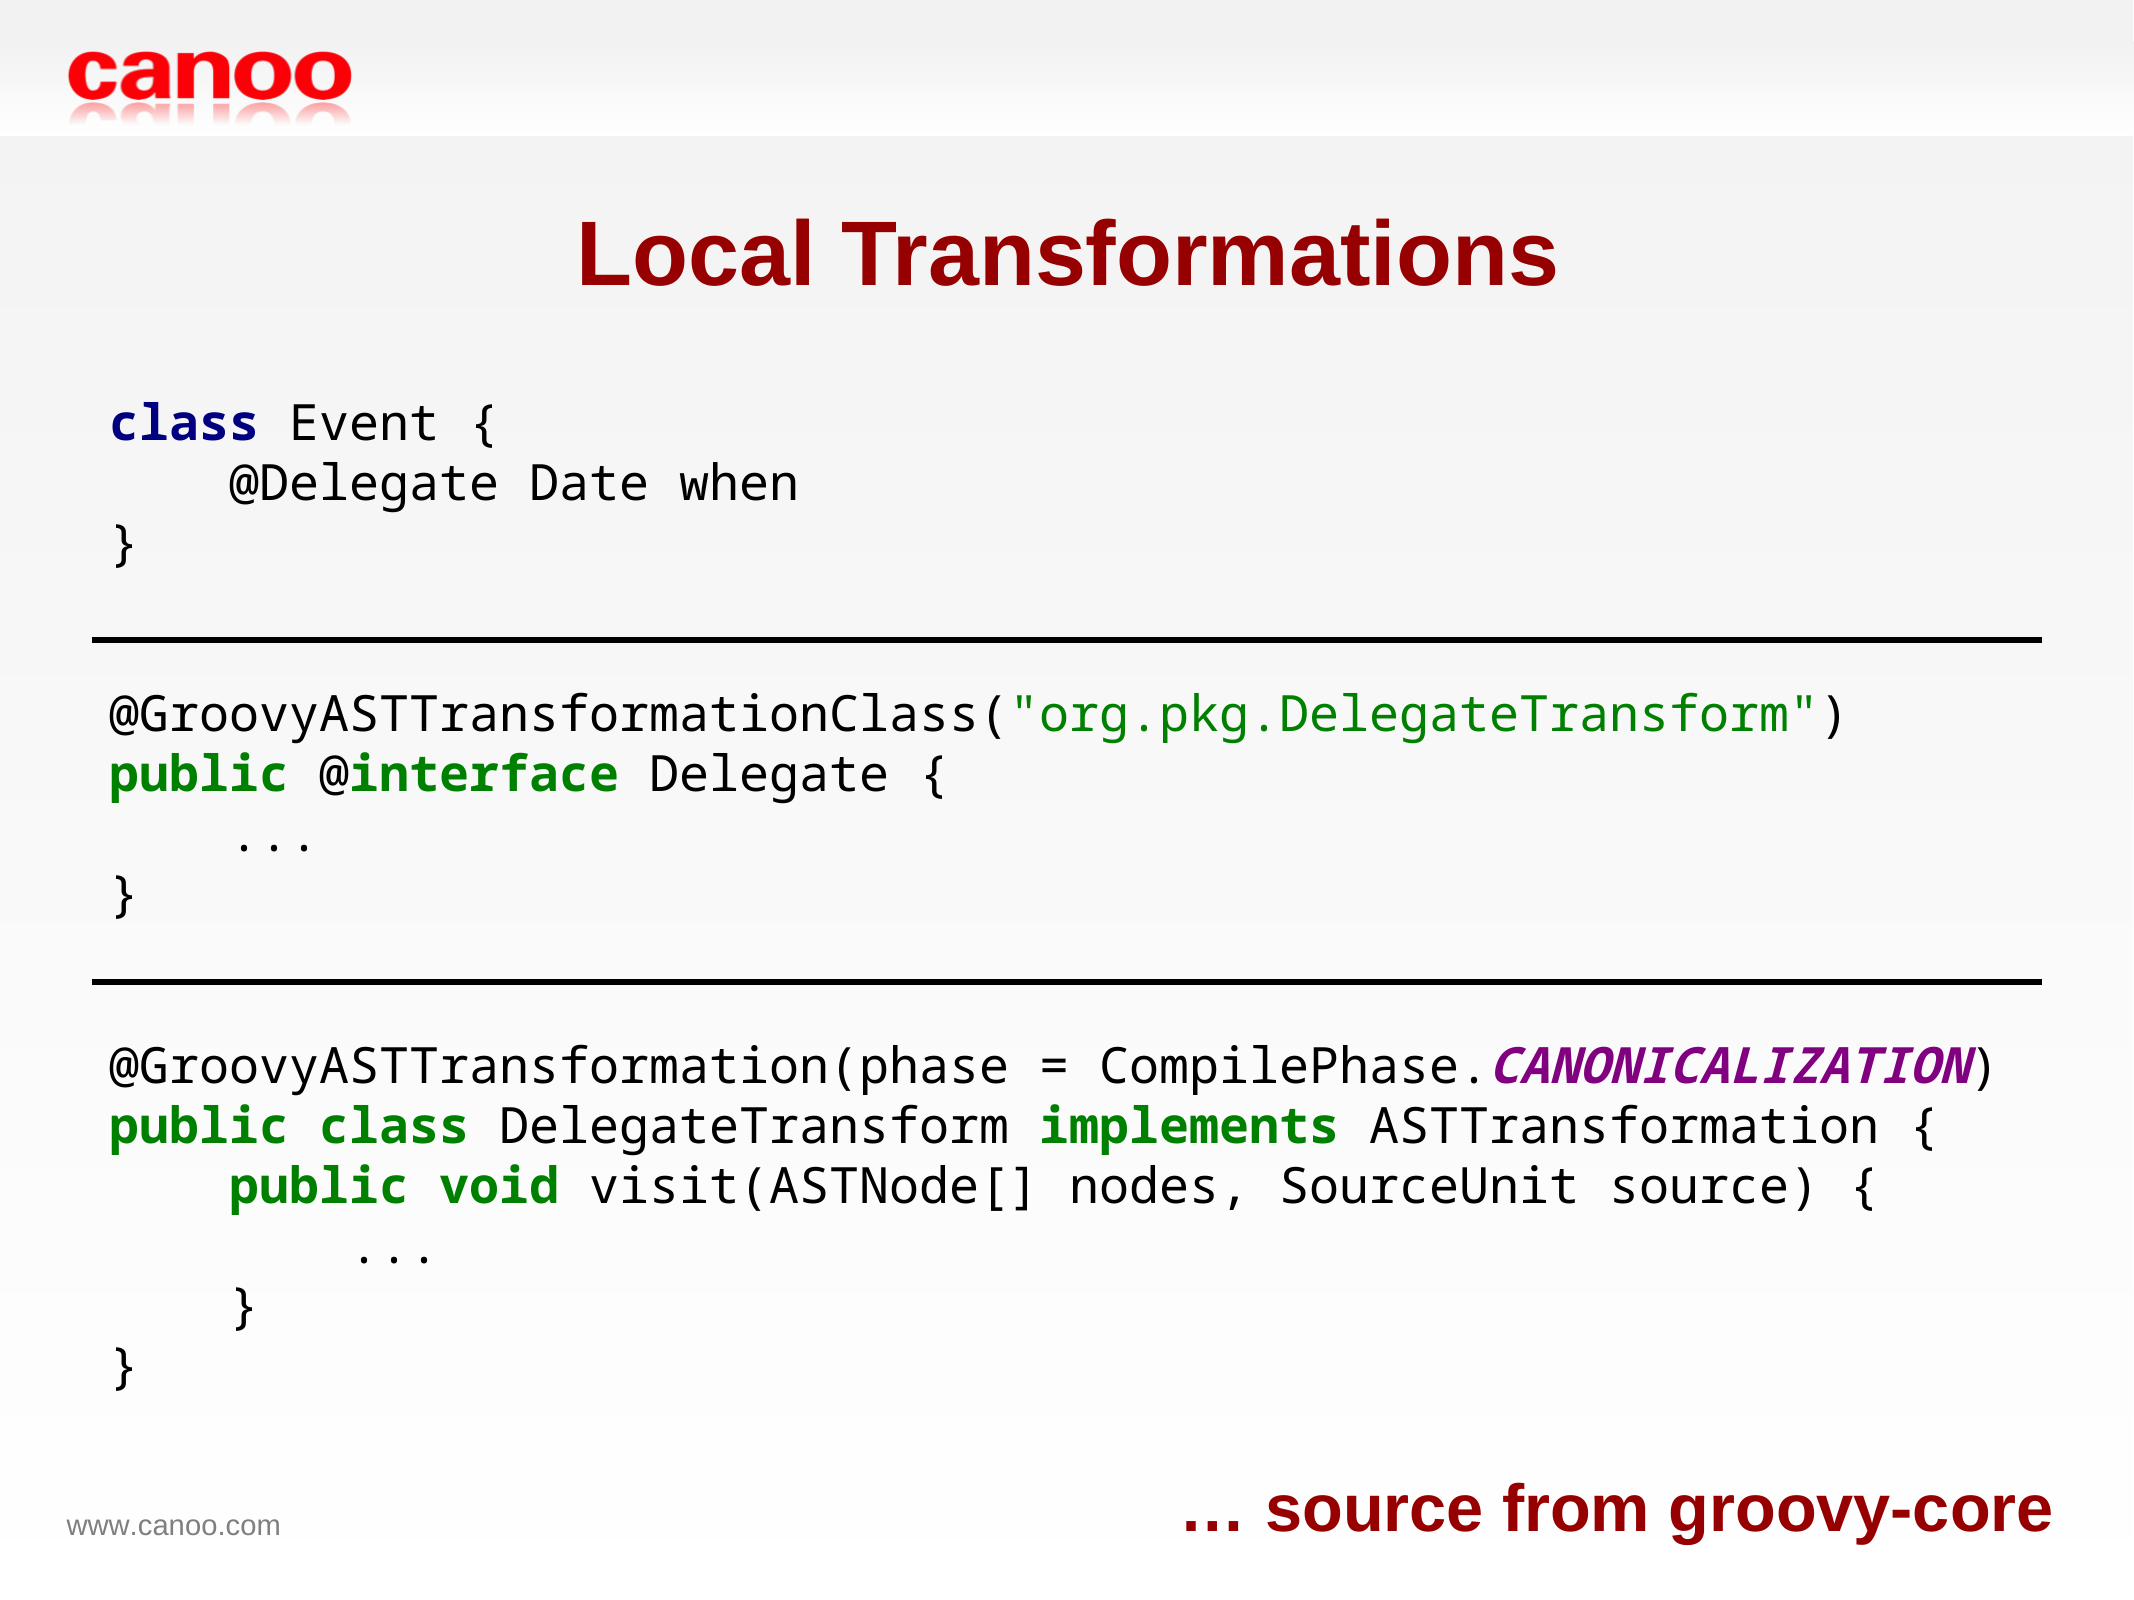

# Local Transformations
class Event {
 @Delegate Date when
}
@GroovyASTTransformationClass("org.pkg.DelegateTransform")
public @interface Delegate {
 ...
}
@GroovyASTTransformation(phase = CompilePhase.CANONICALIZATION)
public class DelegateTransform implements ASTTransformation {
 public void visit(ASTNode[] nodes, SourceUnit source) {
 ...
 }
}
… source from groovy-core